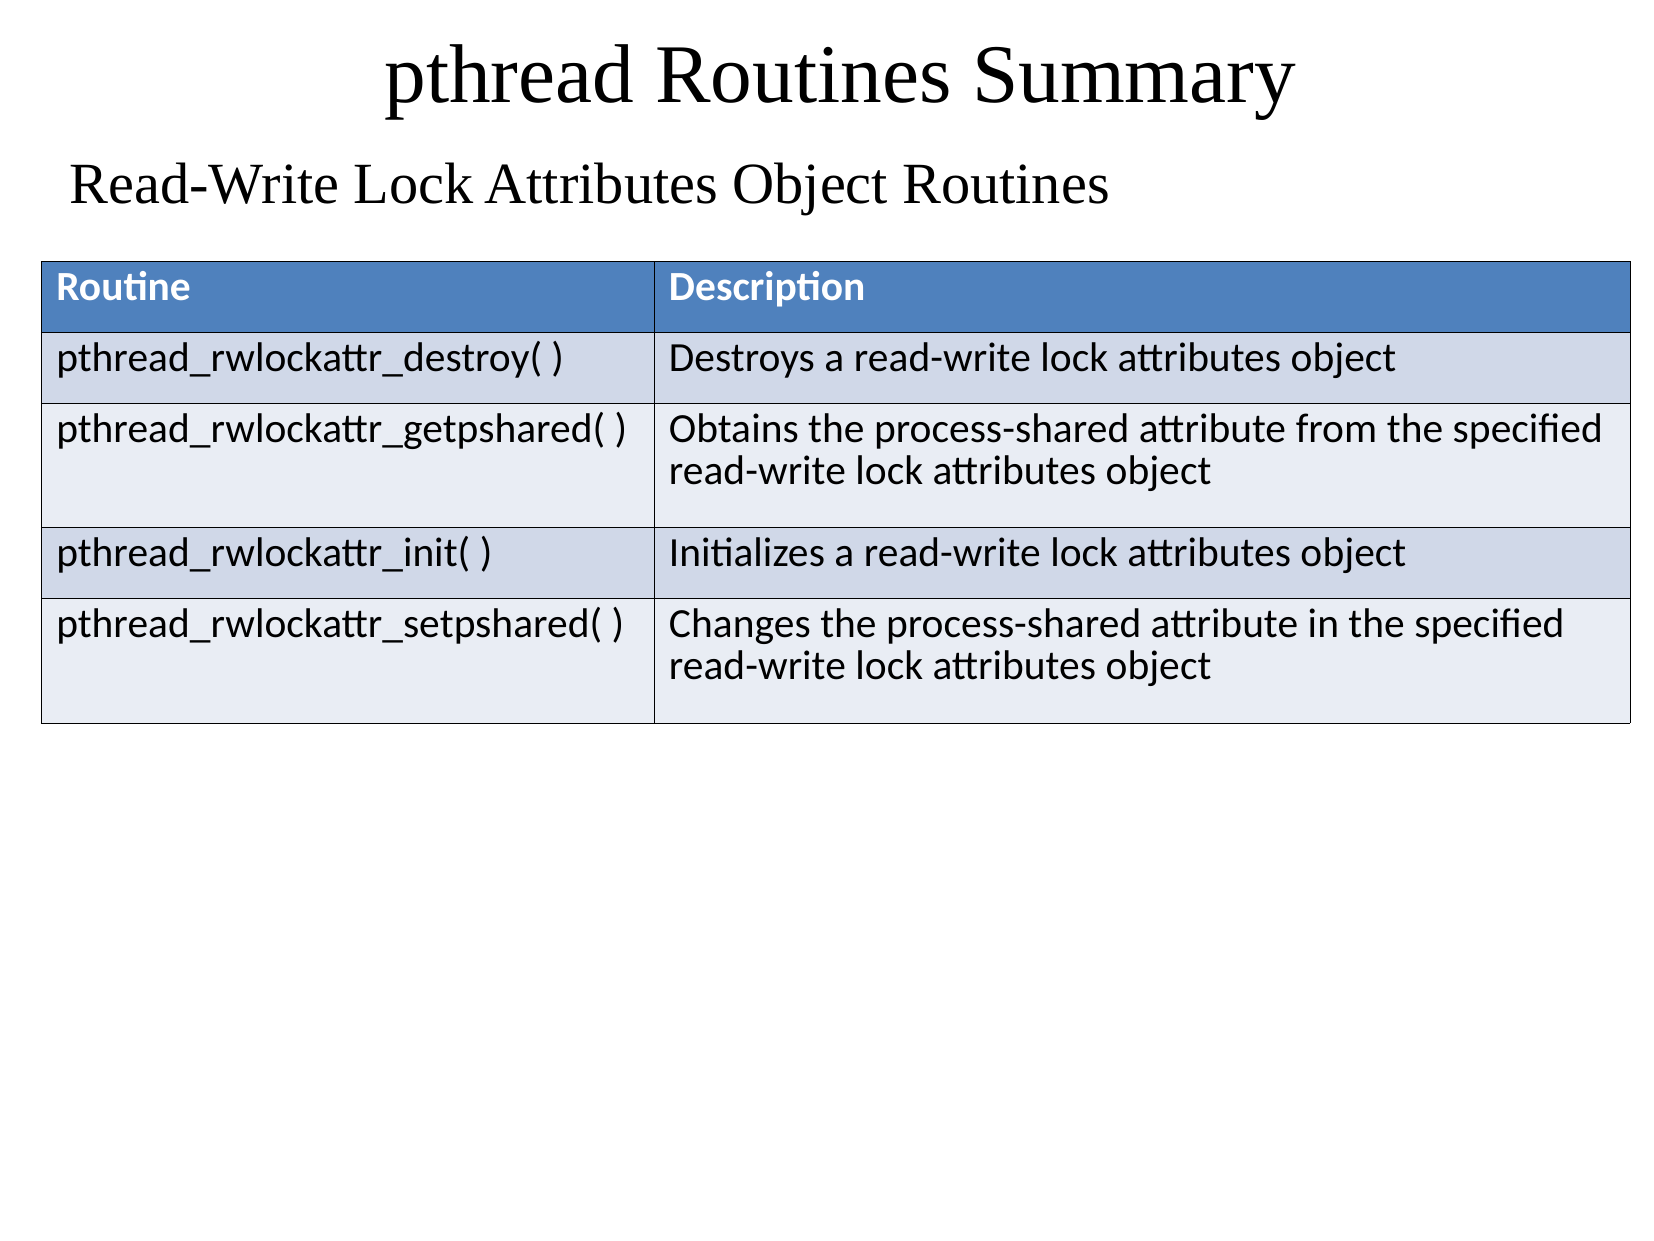

# pthread Routines Summary
Read-Write Lock Attributes Object Routines
| Routine | Description |
| --- | --- |
| pthread\_rwlockattr\_destroy( ) | Destroys a read-write lock attributes object |
| pthread\_rwlockattr\_getpshared( ) | Obtains the process-shared attribute from the specified read-write lock attributes object |
| pthread\_rwlockattr\_init( ) | Initializes a read-write lock attributes object |
| pthread\_rwlockattr\_setpshared( ) | Changes the process-shared attribute in the specified read-write lock attributes object |